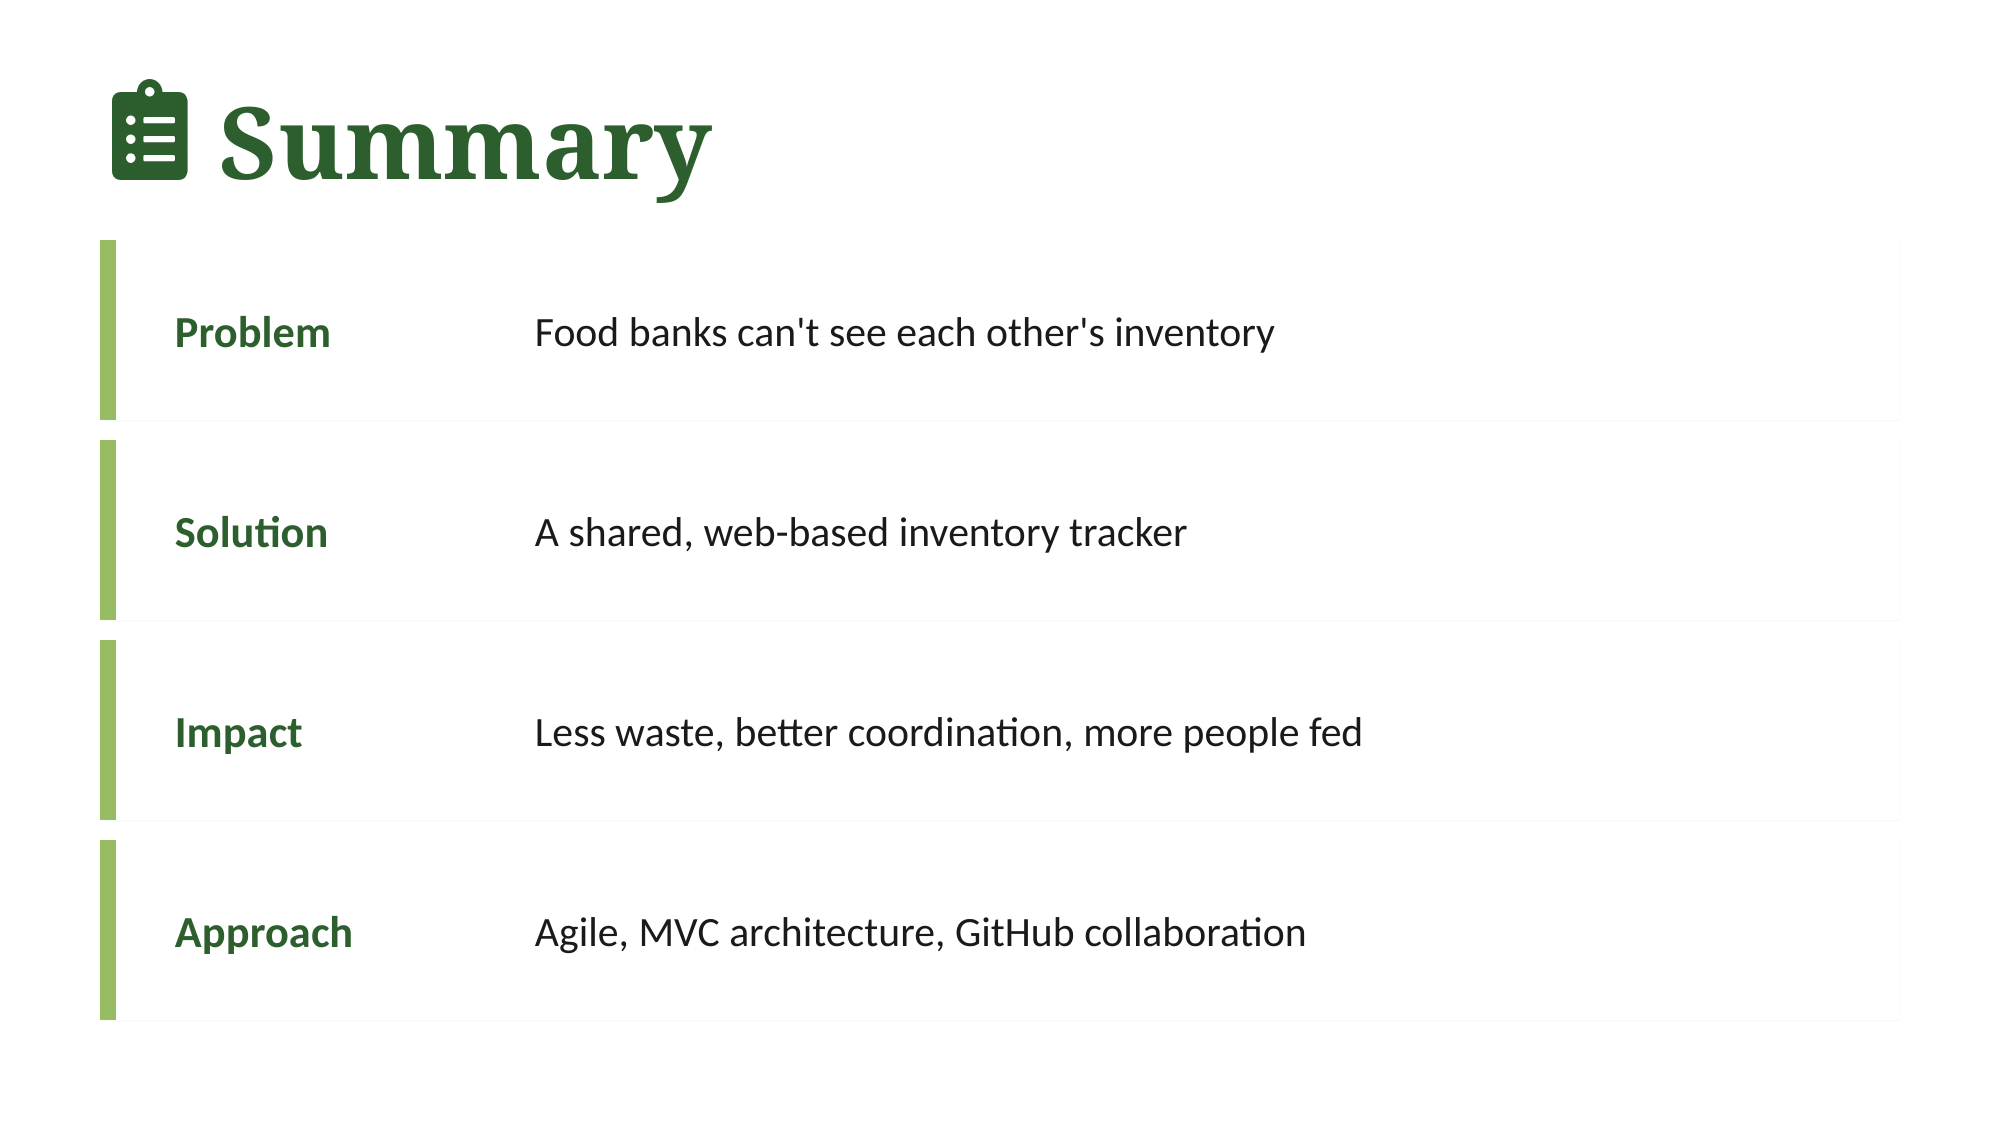

Summary
Problem
Food banks can't see each other's inventory
Solution
A shared, web-based inventory tracker
Impact
Less waste, better coordination, more people fed
Approach
Agile, MVC architecture, GitHub collaboration